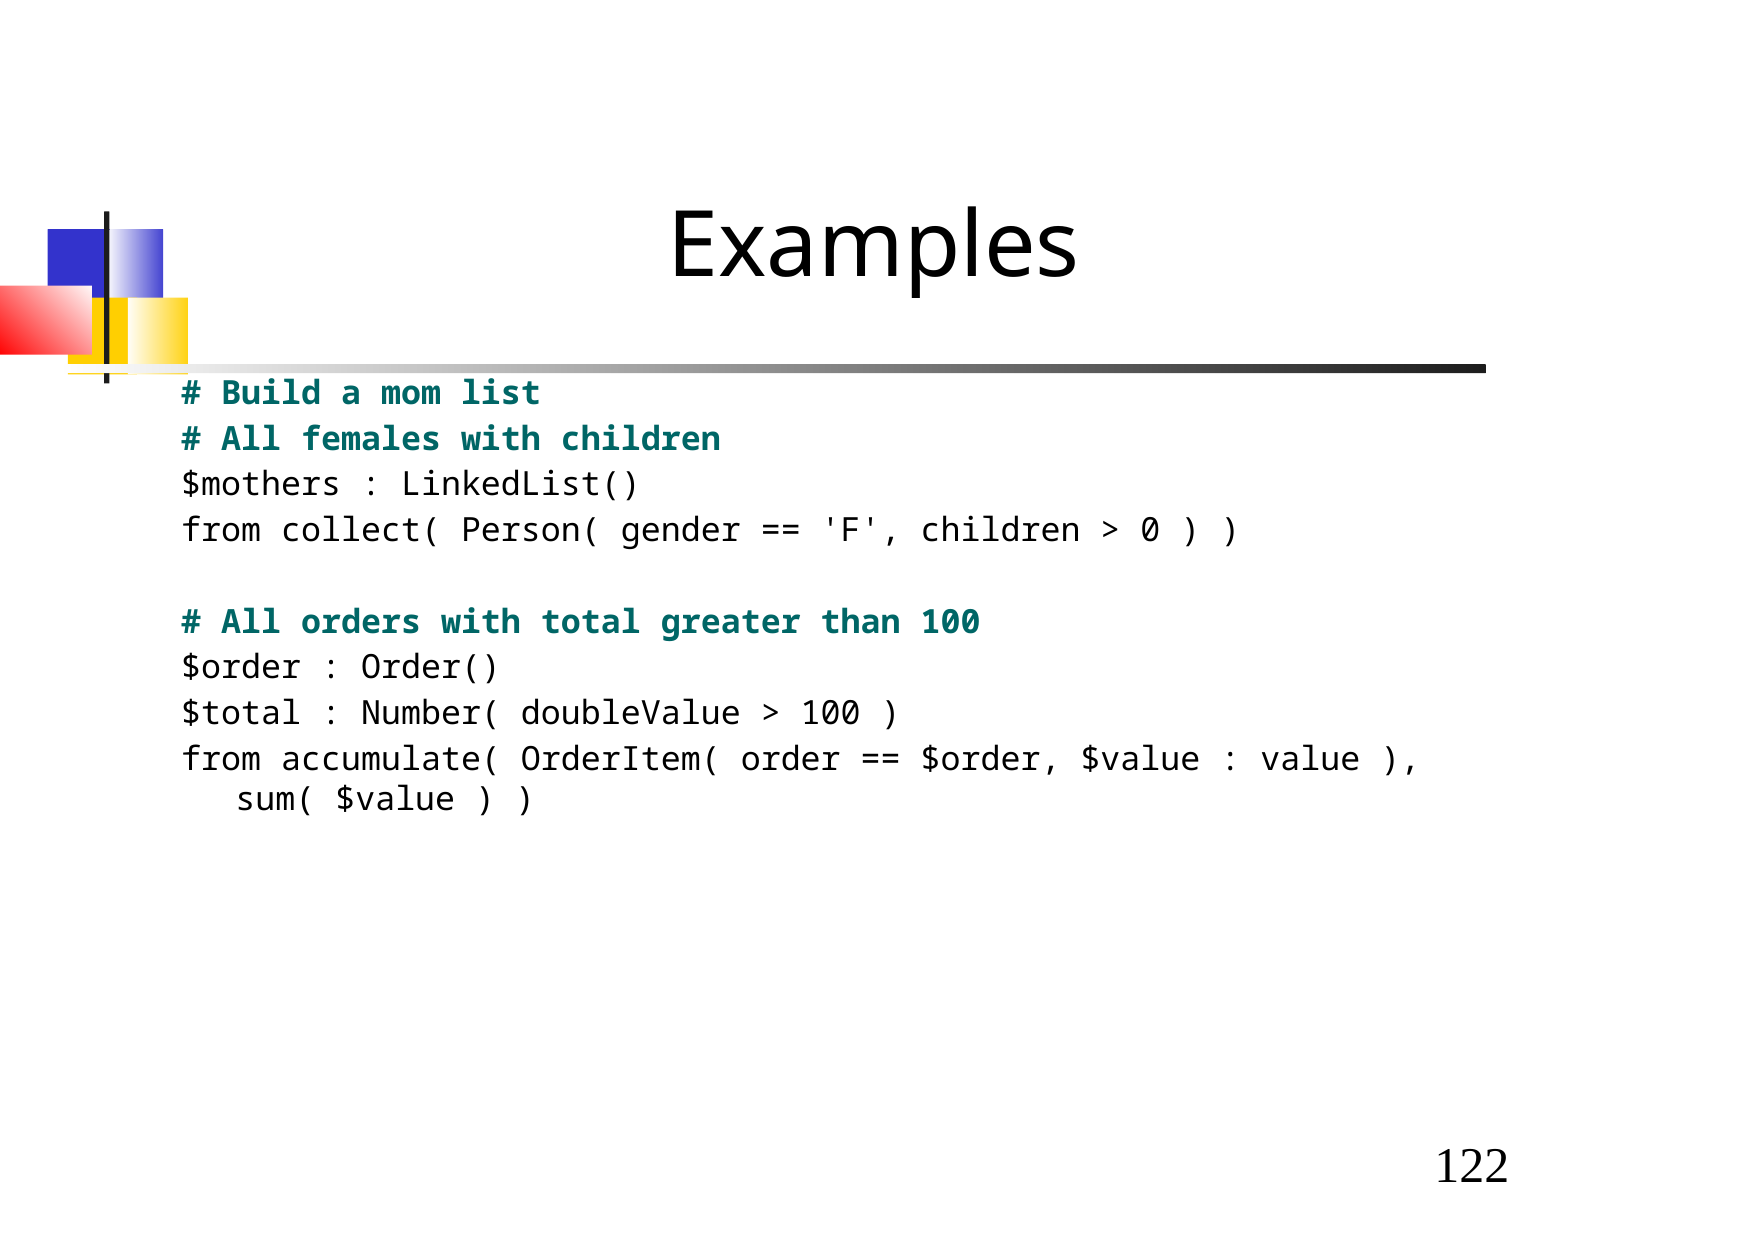

# Examples
# Build a mom list
# All females with children
$mothers : LinkedList()
from collect( Person( gender == 'F', children > 0 ) )
# All orders with total greater than 100
$order : Order()
$total : Number( doubleValue > 100 )
from accumulate( OrderItem( order == $order, $value : value ), sum( $value ) )